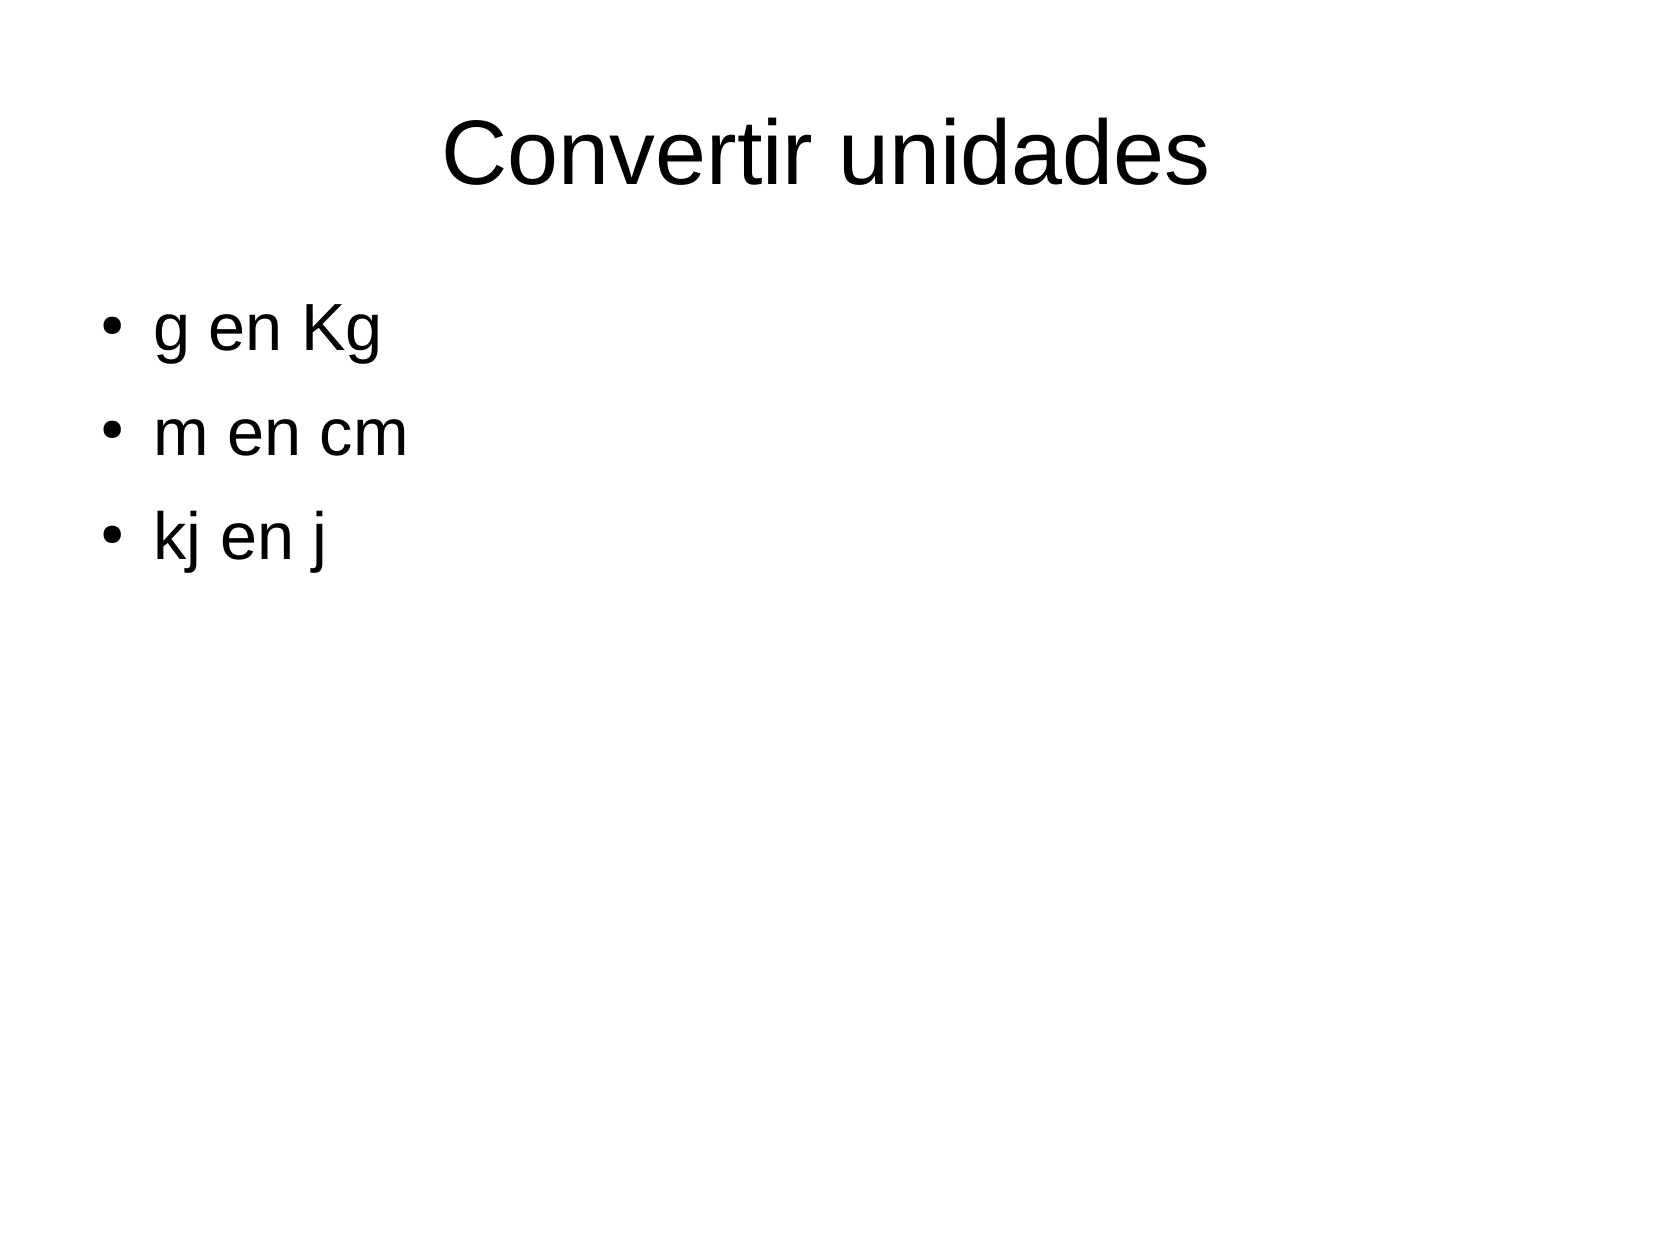

# Convertir unidades
g en Kg
m en cm
kj en j